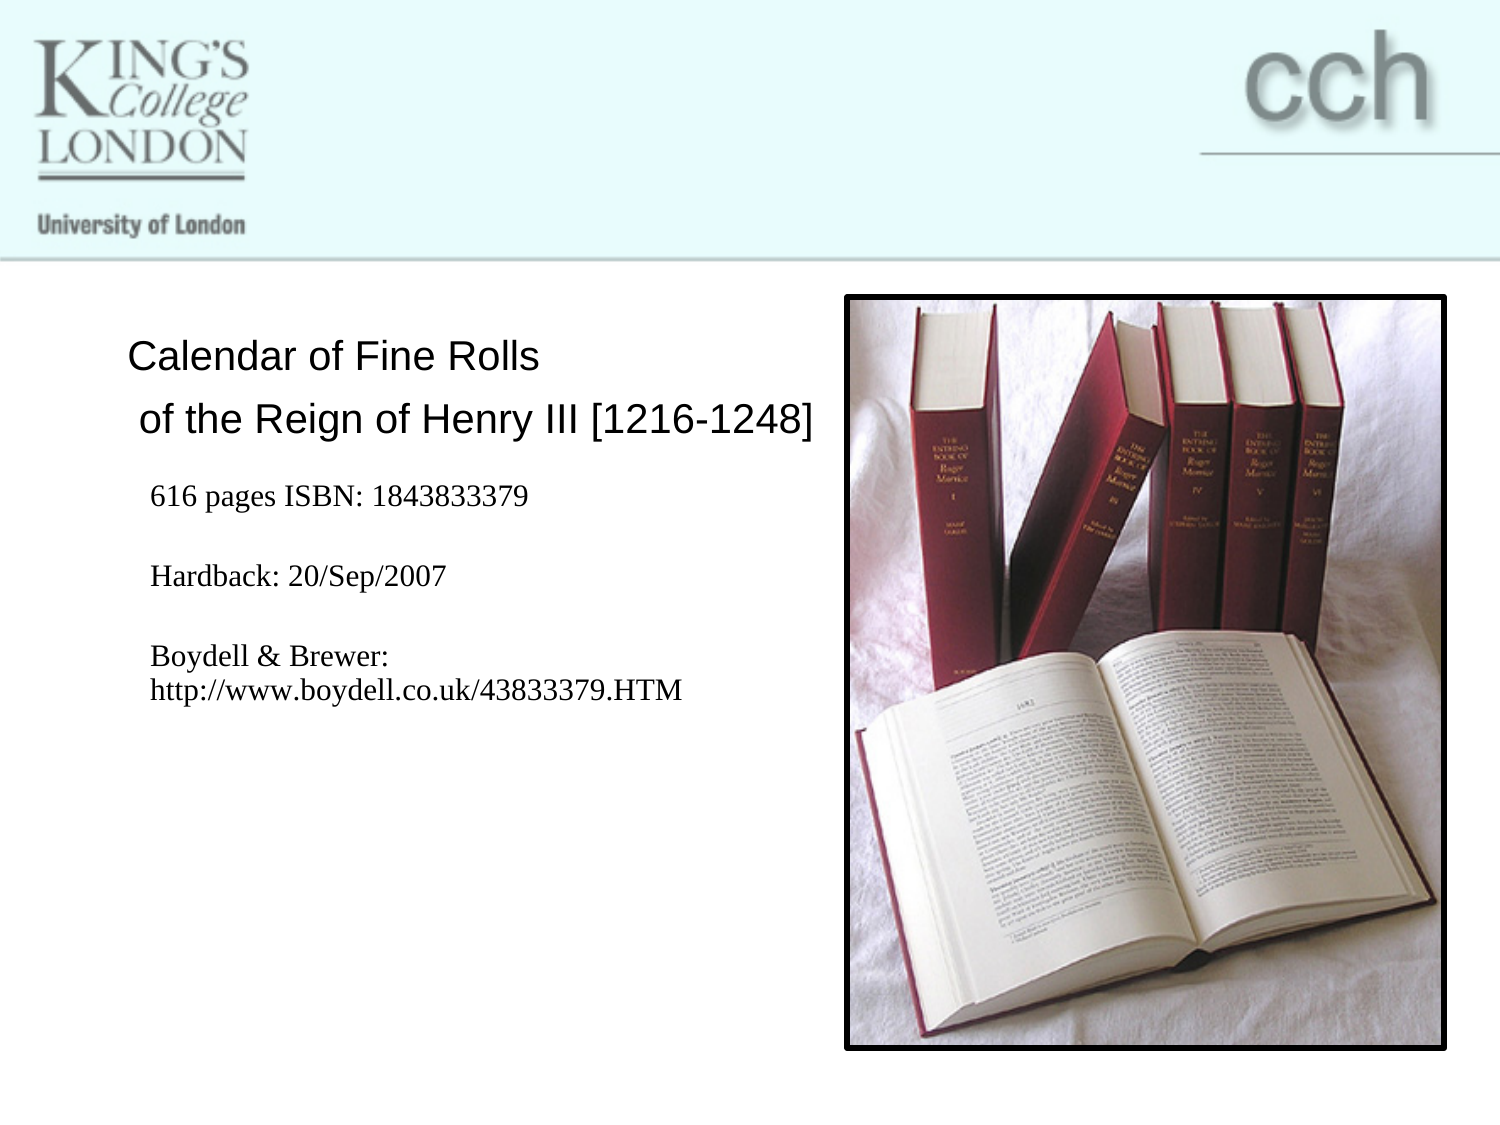

# Calendar of Fine Rolls
 of the Reign of Henry III [1216-1248]
616 pages ISBN: 1843833379
Hardback: 20/Sep/2007
Boydell & Brewer: http://www.boydell.co.uk/43833379.HTM